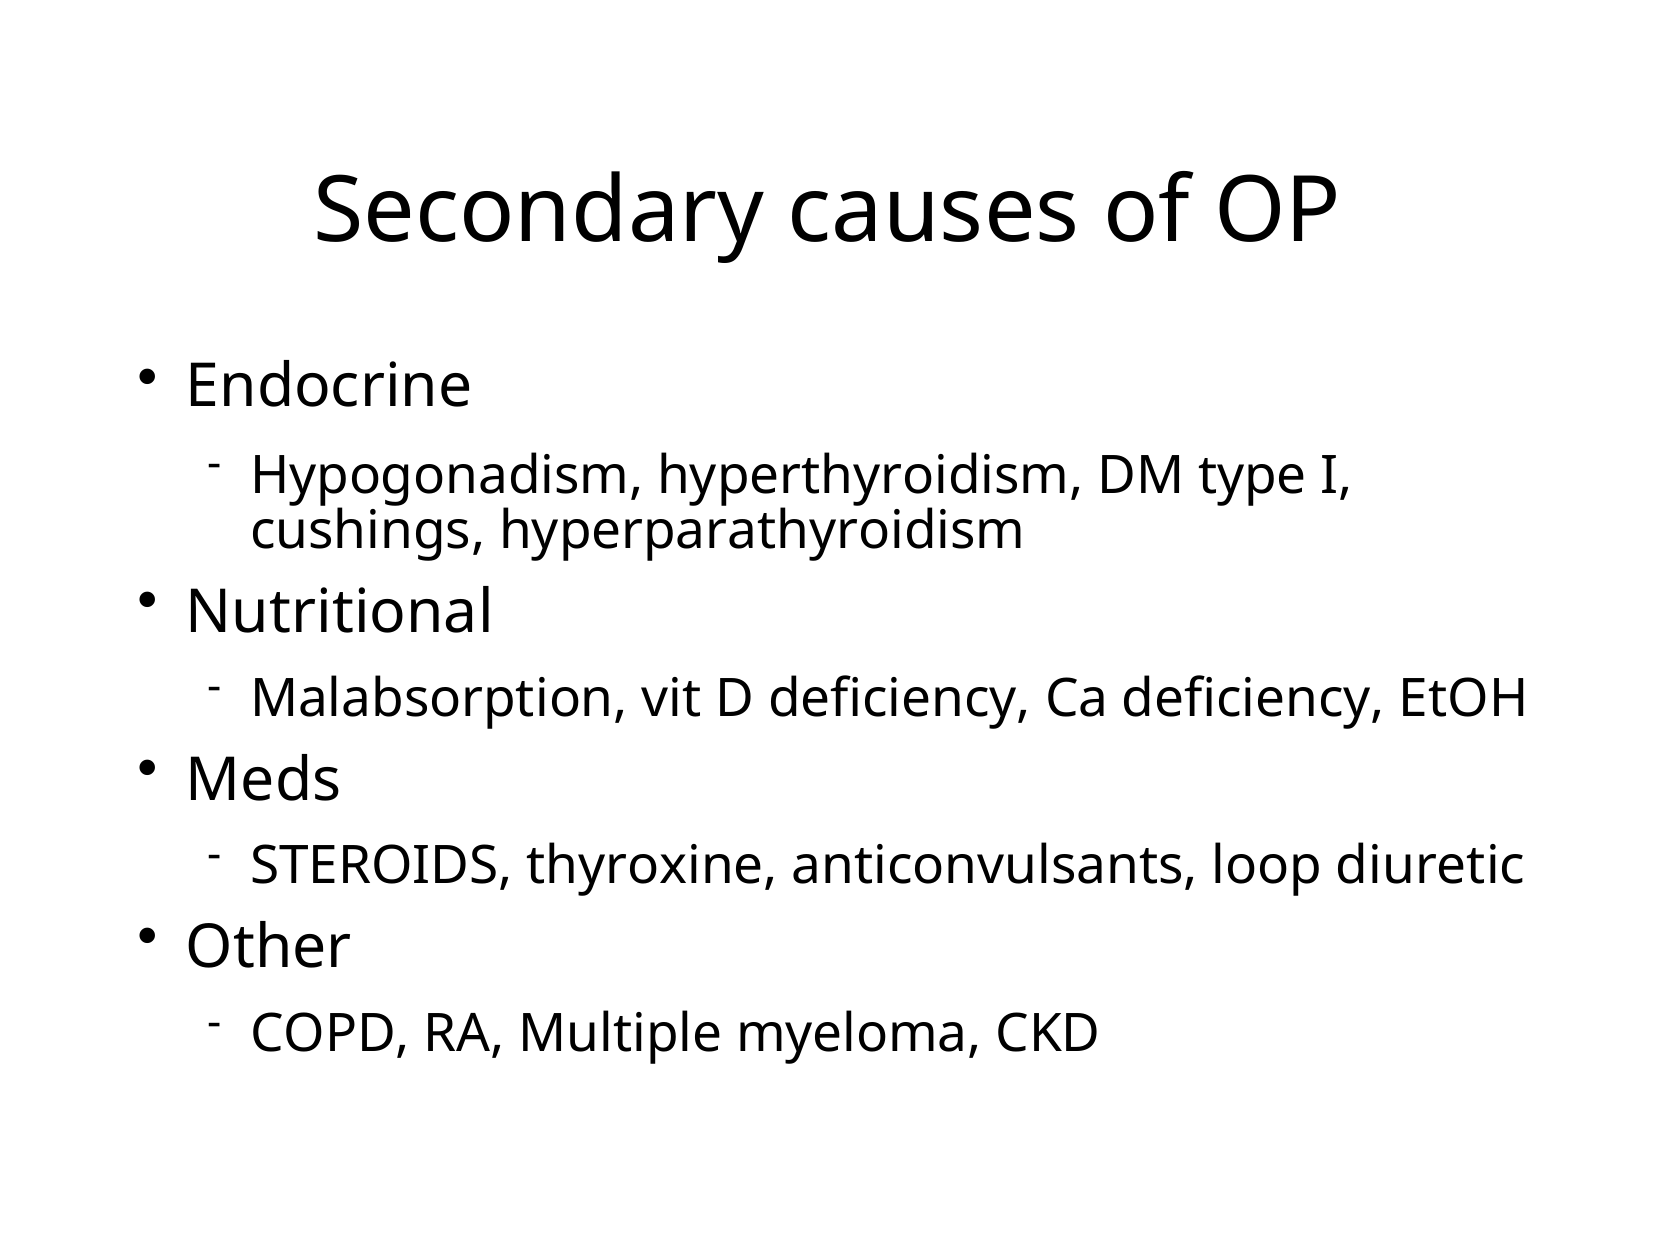

# Secondary causes of OP
Endocrine
Hypogonadism, hyperthyroidism, DM type I, cushings, hyperparathyroidism
Nutritional
Malabsorption, vit D deficiency, Ca deficiency, EtOH
Meds
STEROIDS, thyroxine, anticonvulsants, loop diuretic
Other
COPD, RA, Multiple myeloma, CKD